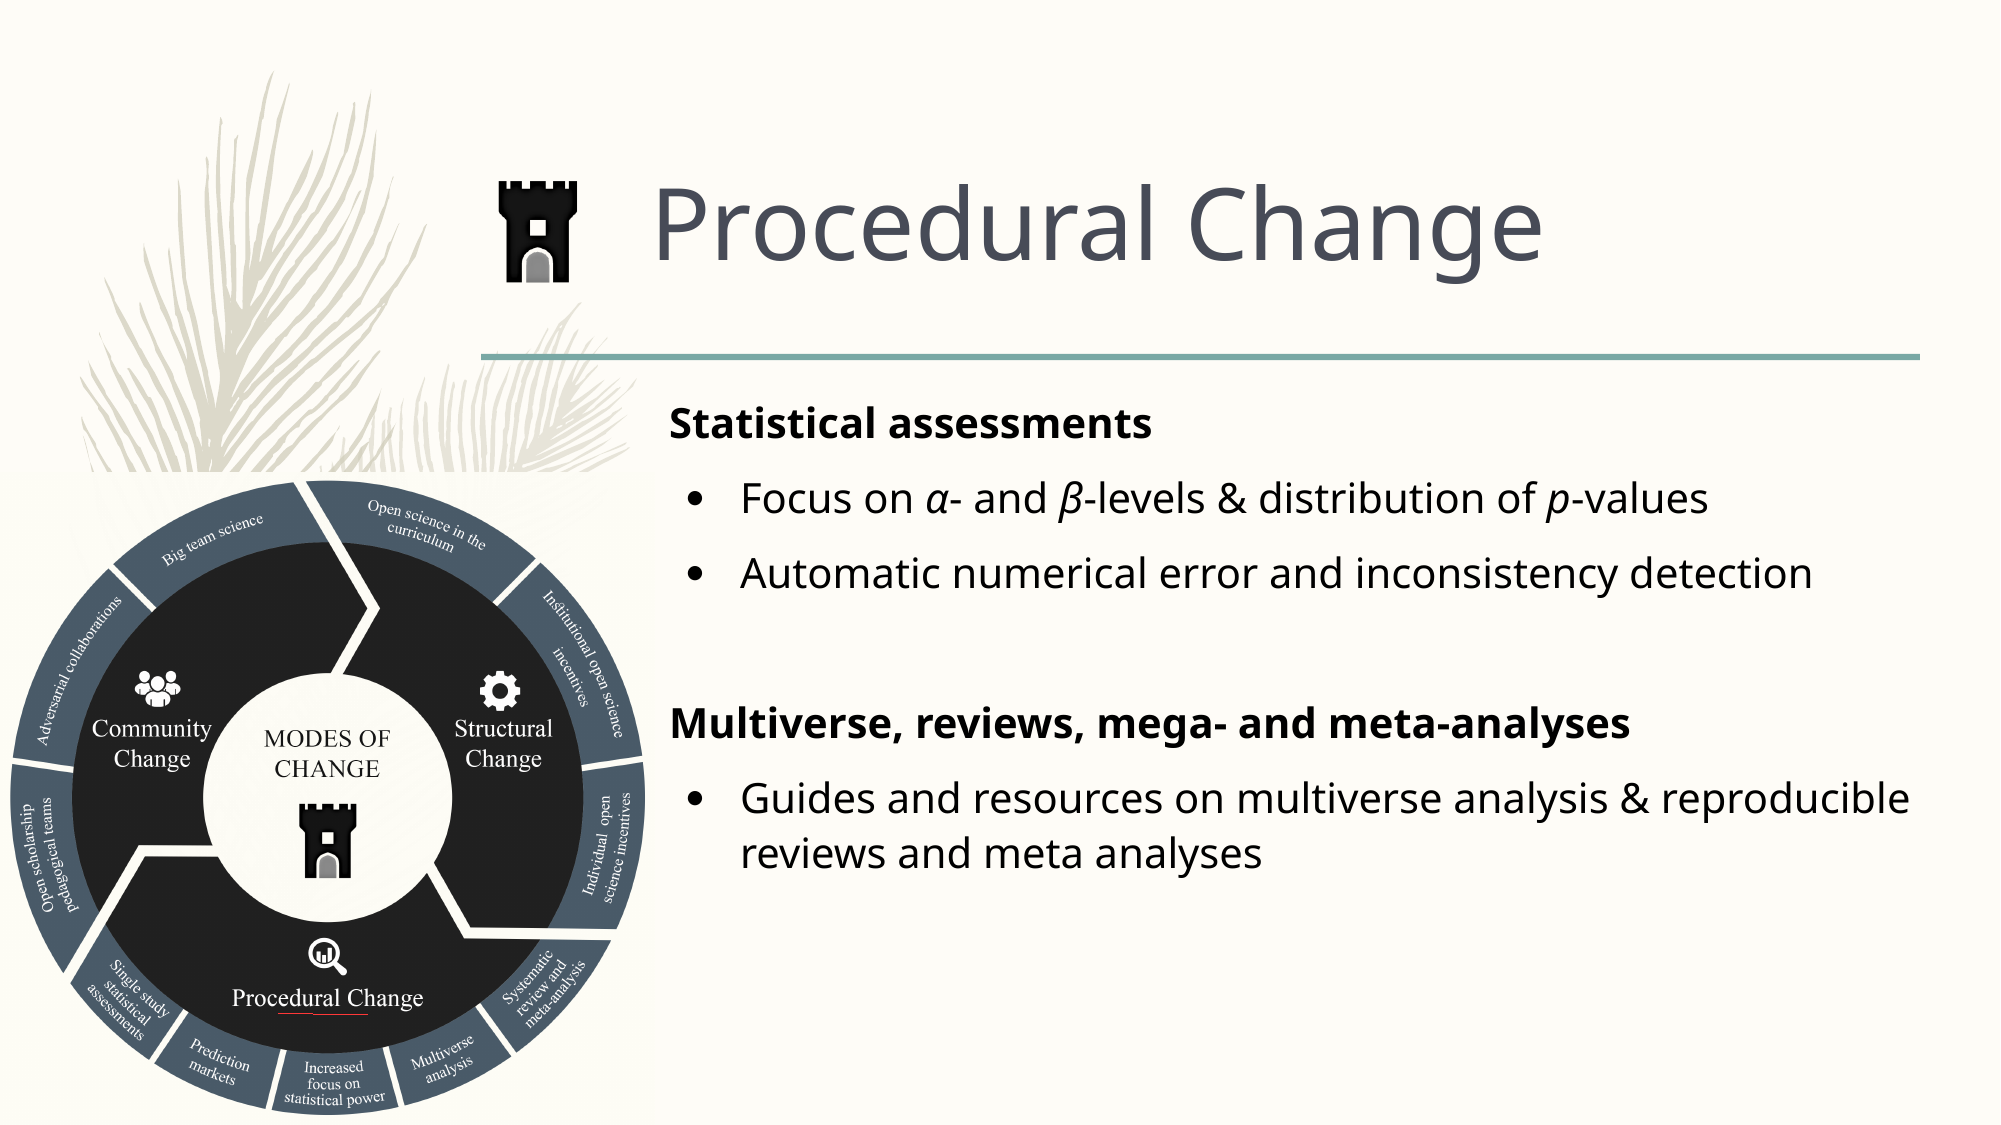

# Procedural Change
Statistical assessments
Focus on α- and β-levels & distribution of p-values
Automatic numerical error and inconsistency detection
Multiverse, reviews, mega- and meta-analyses
Guides and resources on multiverse analysis & reproducible reviews and meta analyses